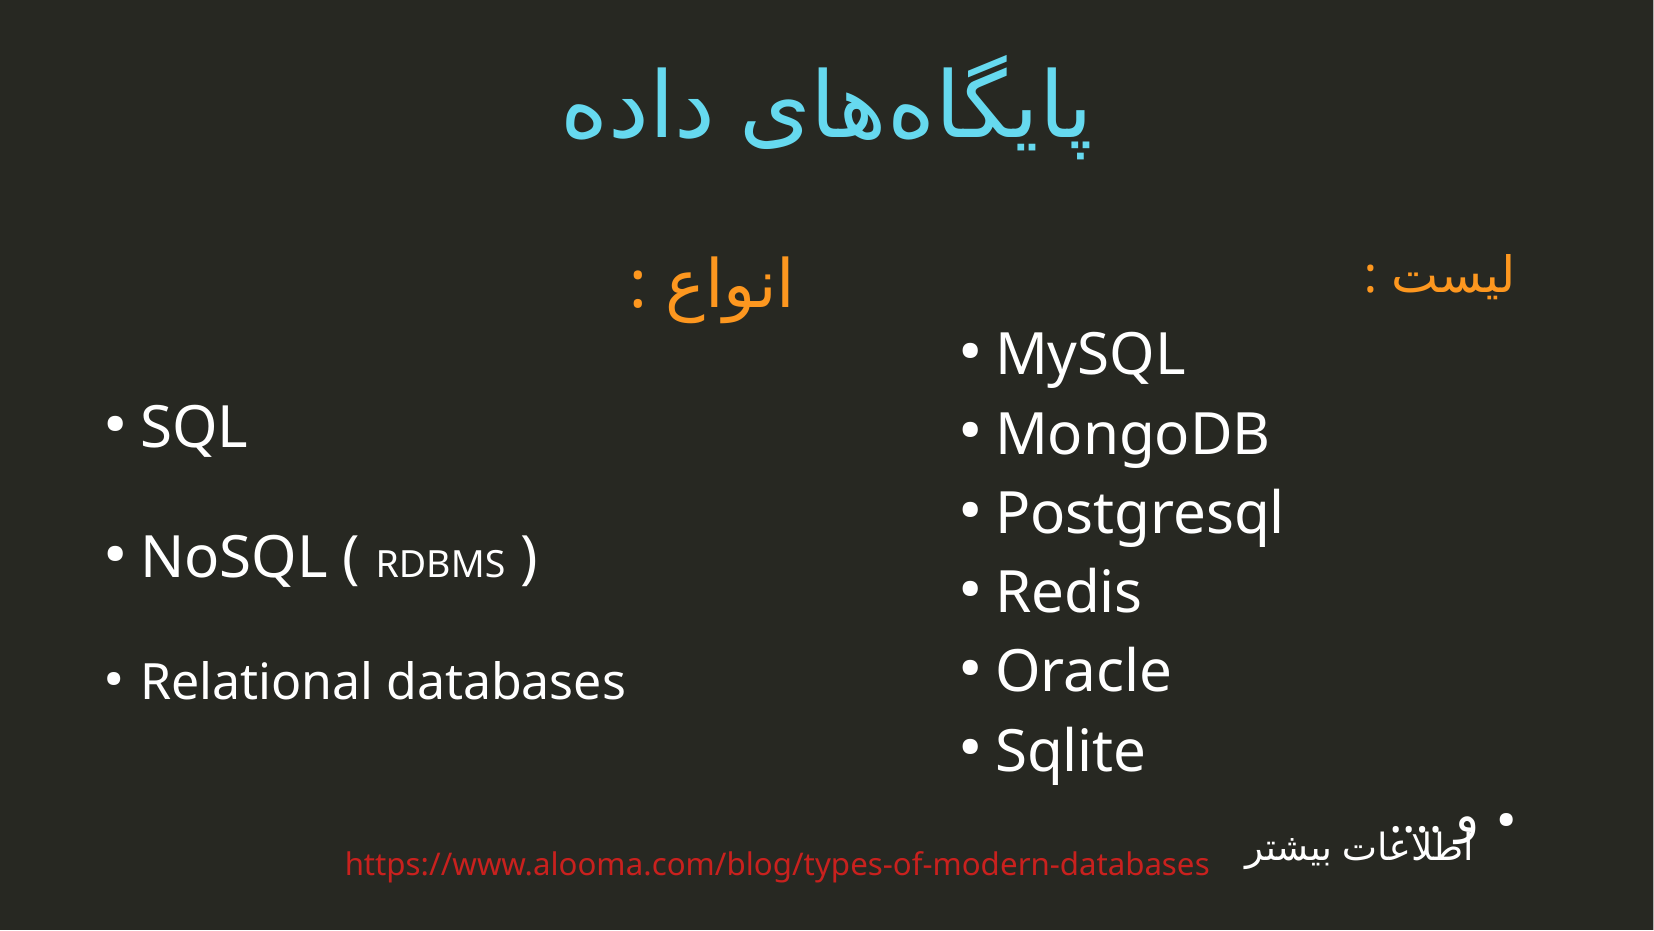

# پایگاه‌های داده
انواع :
SQL
NoSQL ( RDBMS )
Relational databases
لیست :
MySQL
MongoDB
Postgresql
Redis
Oracle
Sqlite
و ….
اطلاعات بیشتر
https://www.alooma.com/blog/types-of-modern-databases